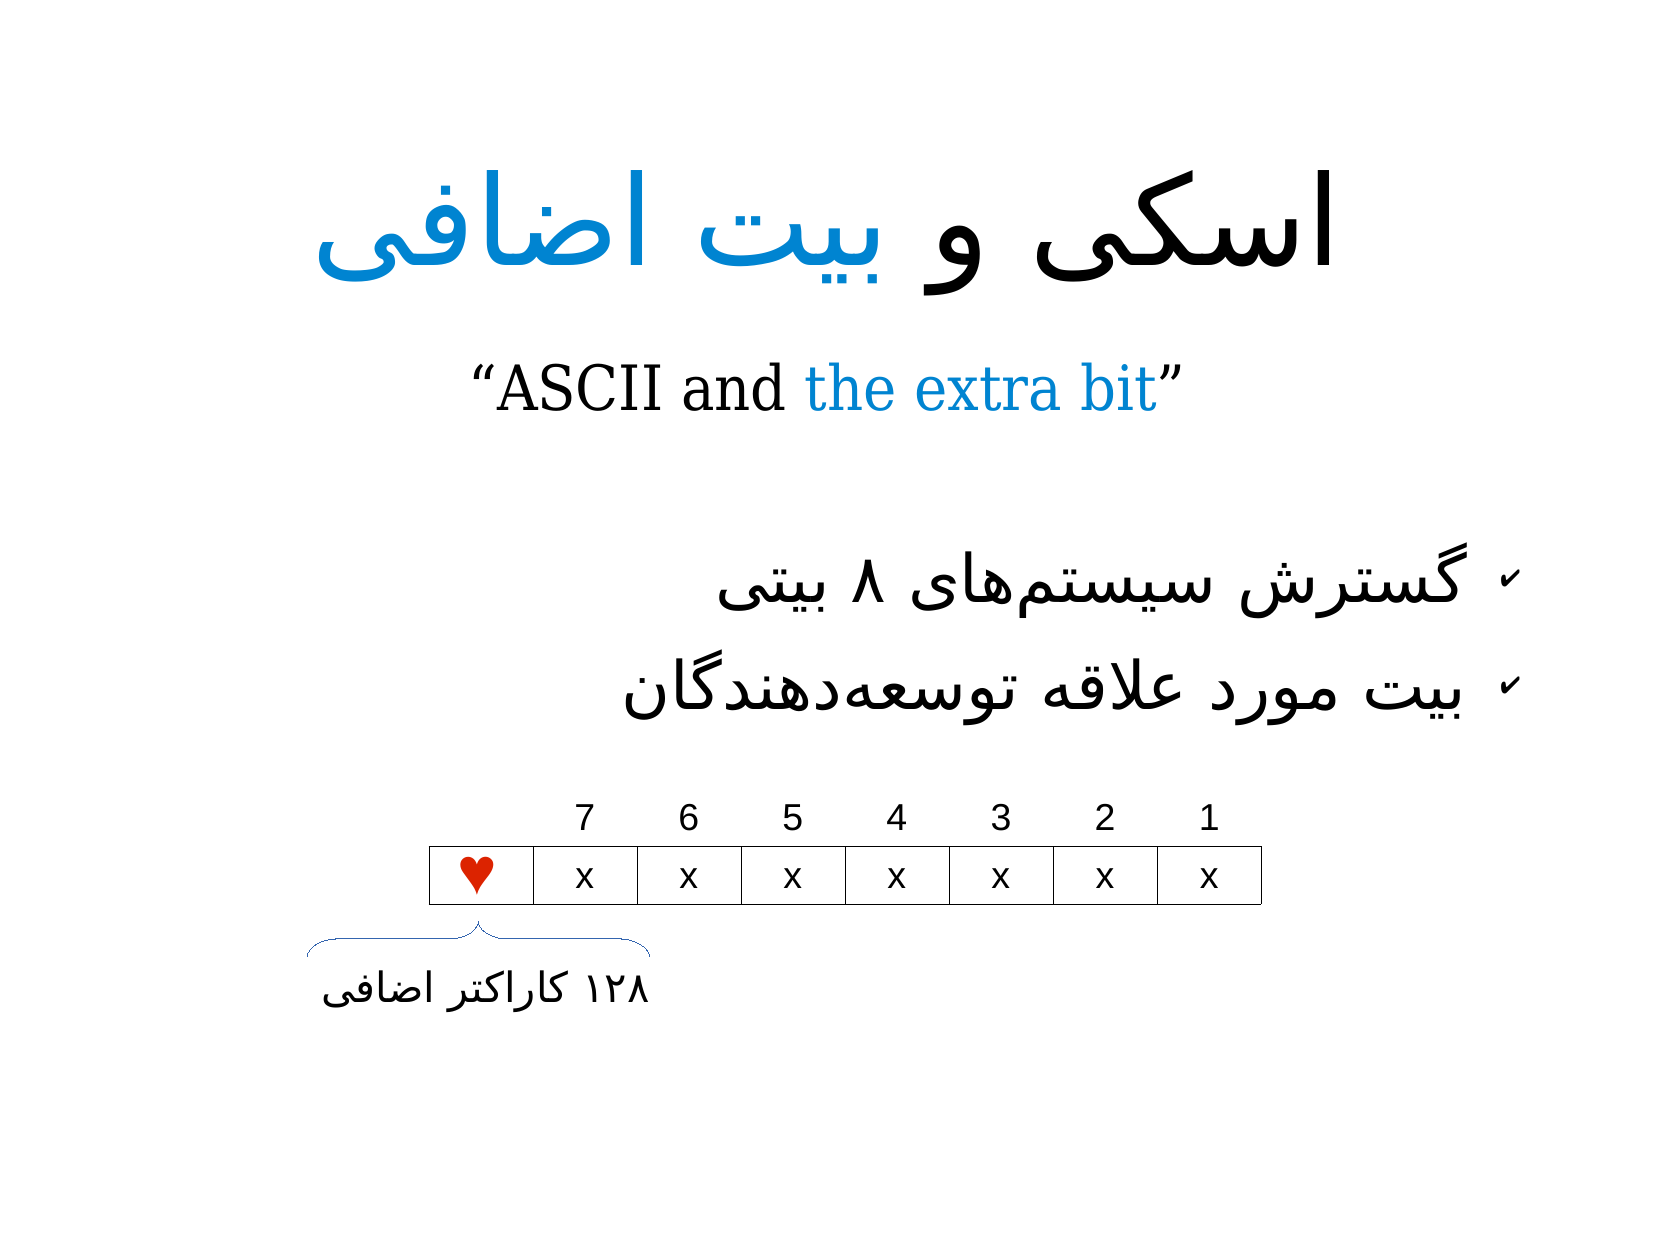

اسکی و بیت اضافی
“ASCII and the extra bit”
# گسترش سیستم‌های ۸ بیتی
بیت مورد علاقه توسعه‌دهندگان
| | 7 | 6 | 5 | 4 | 3 | 2 | 1 |
| --- | --- | --- | --- | --- | --- | --- | --- |
| | x | x | x | x | x | x | x |
♥
۱۲۸ کاراکتر اضافی